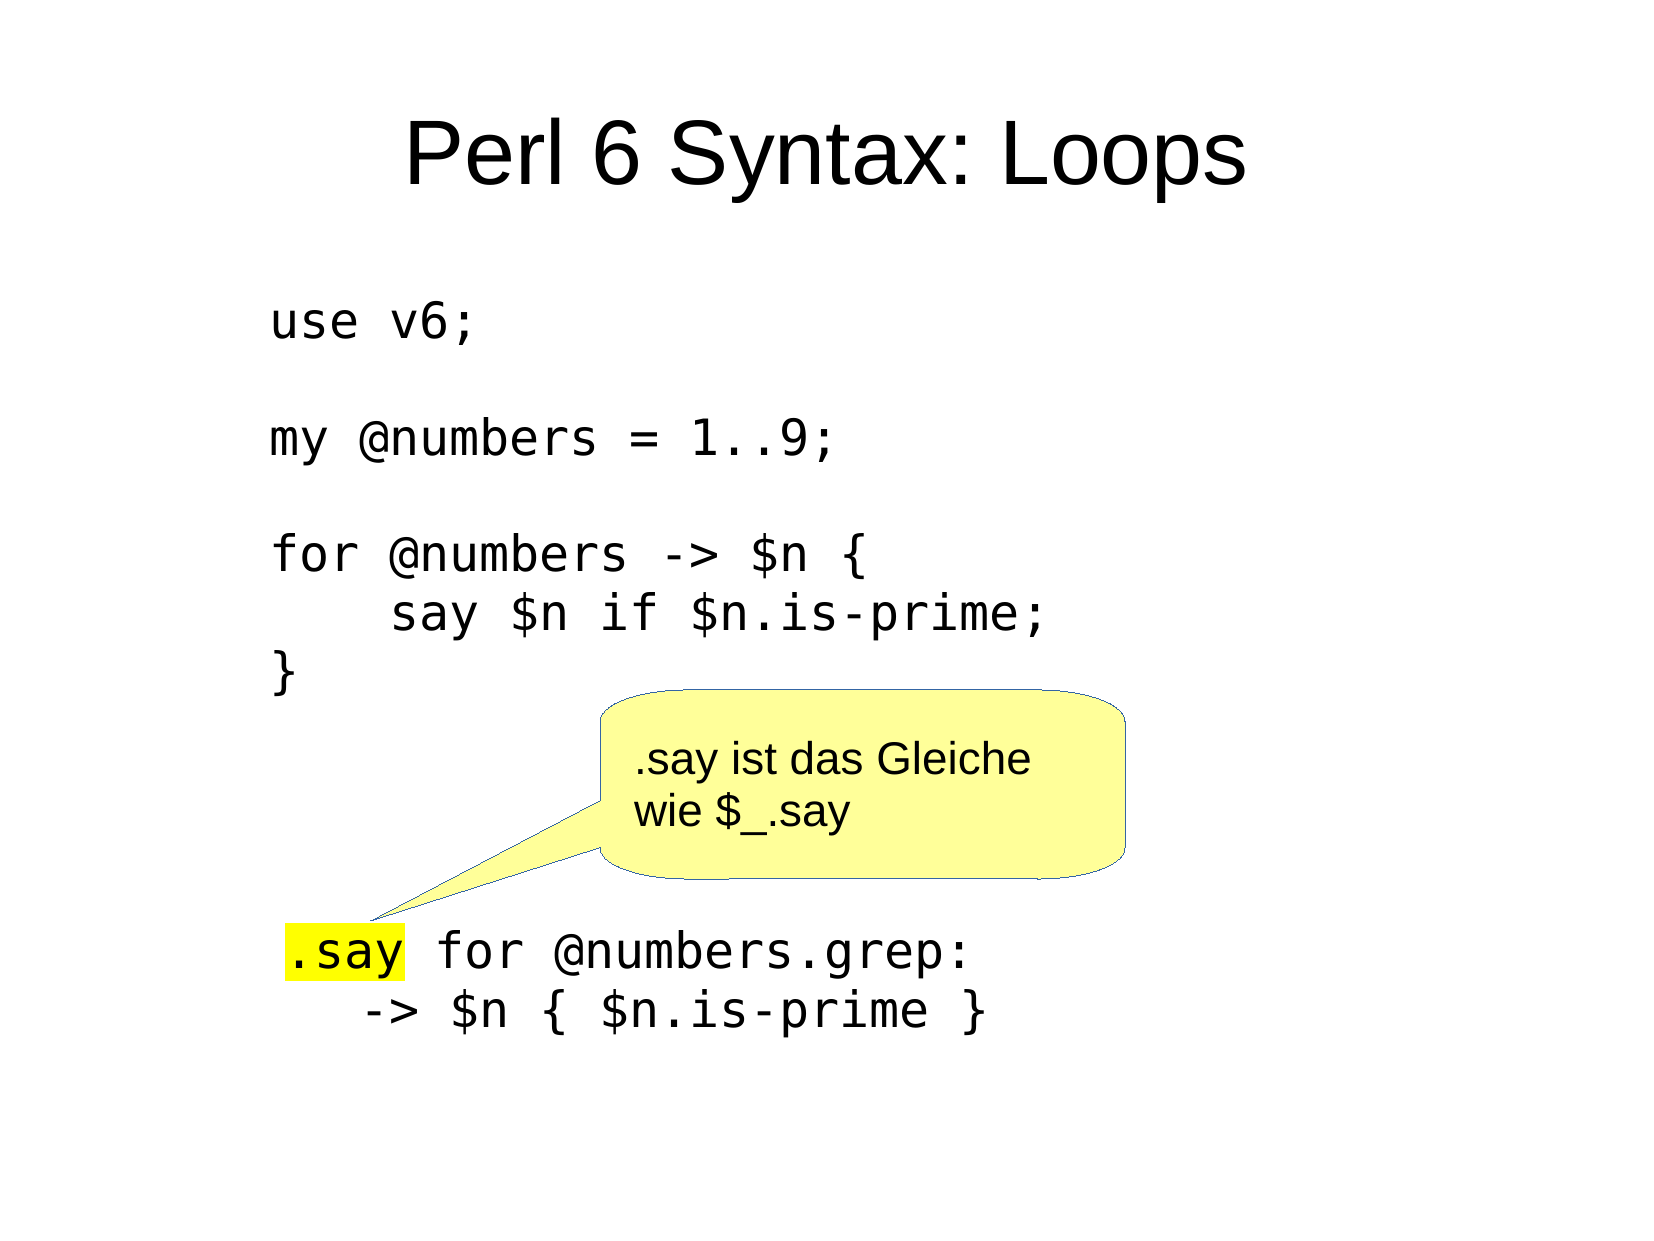

# Perl 6 Syntax: Loops
use v6;
my @numbers = 1..9;
for @numbers -> $n {
 say $n if $n.is-prime;
}
.say ist das Gleiche
wie $_.say
.say for @numbers.grep:
	-> $n { $n.is-prime }